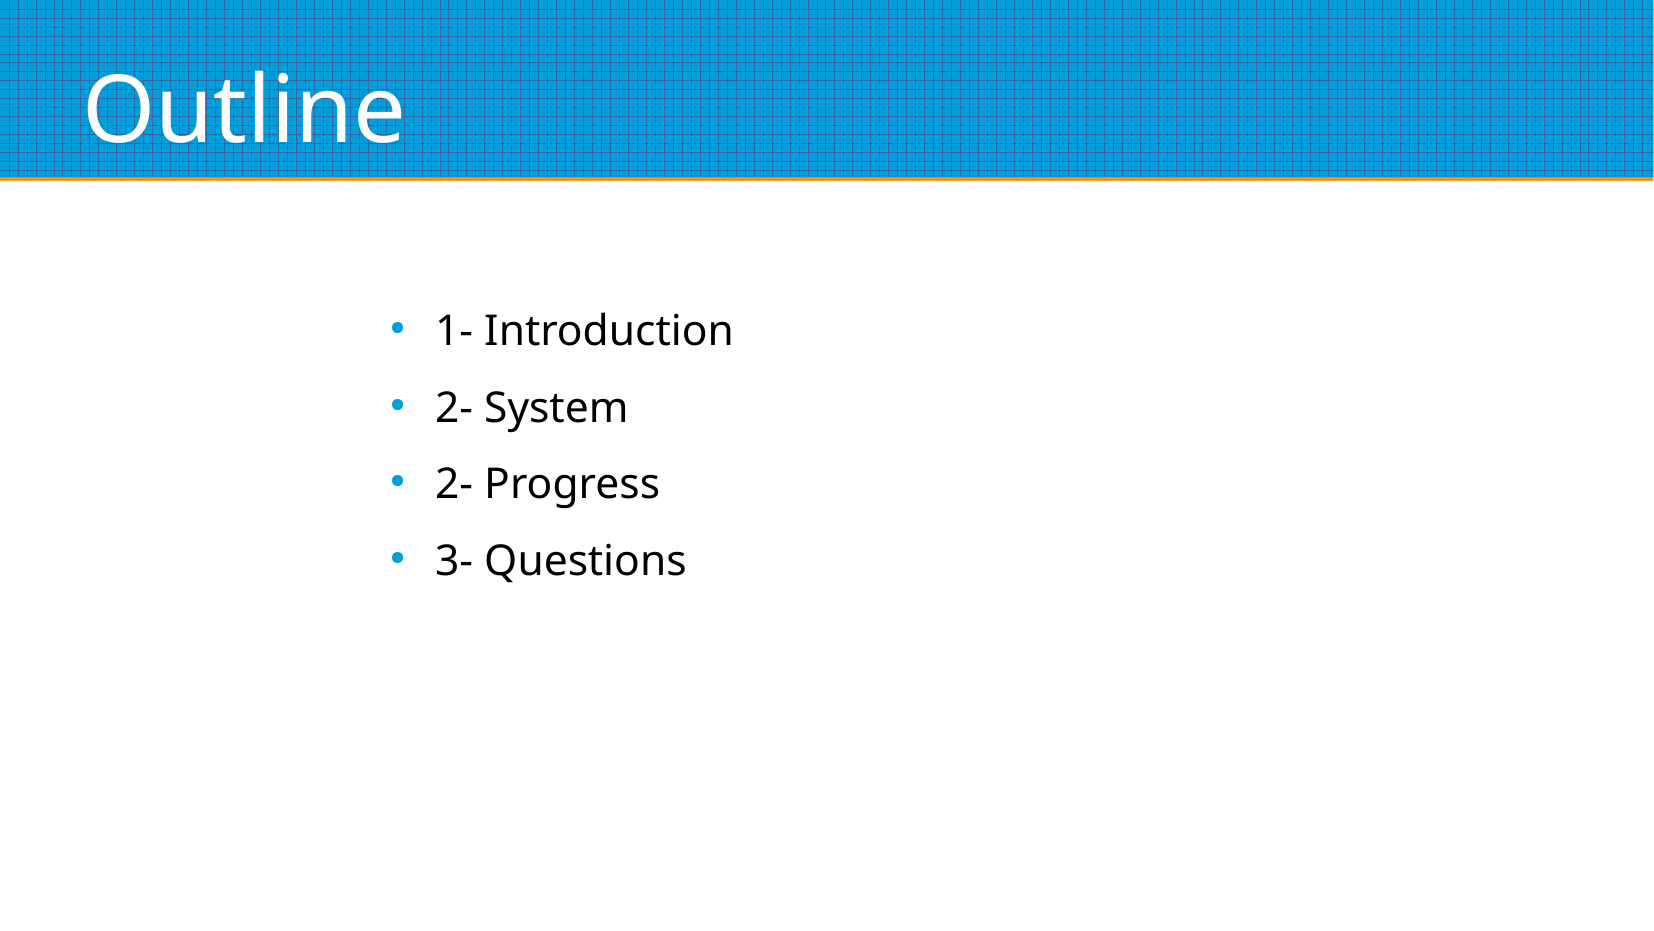

# Outline
1- Introduction
2- System
2- Progress
3- Questions